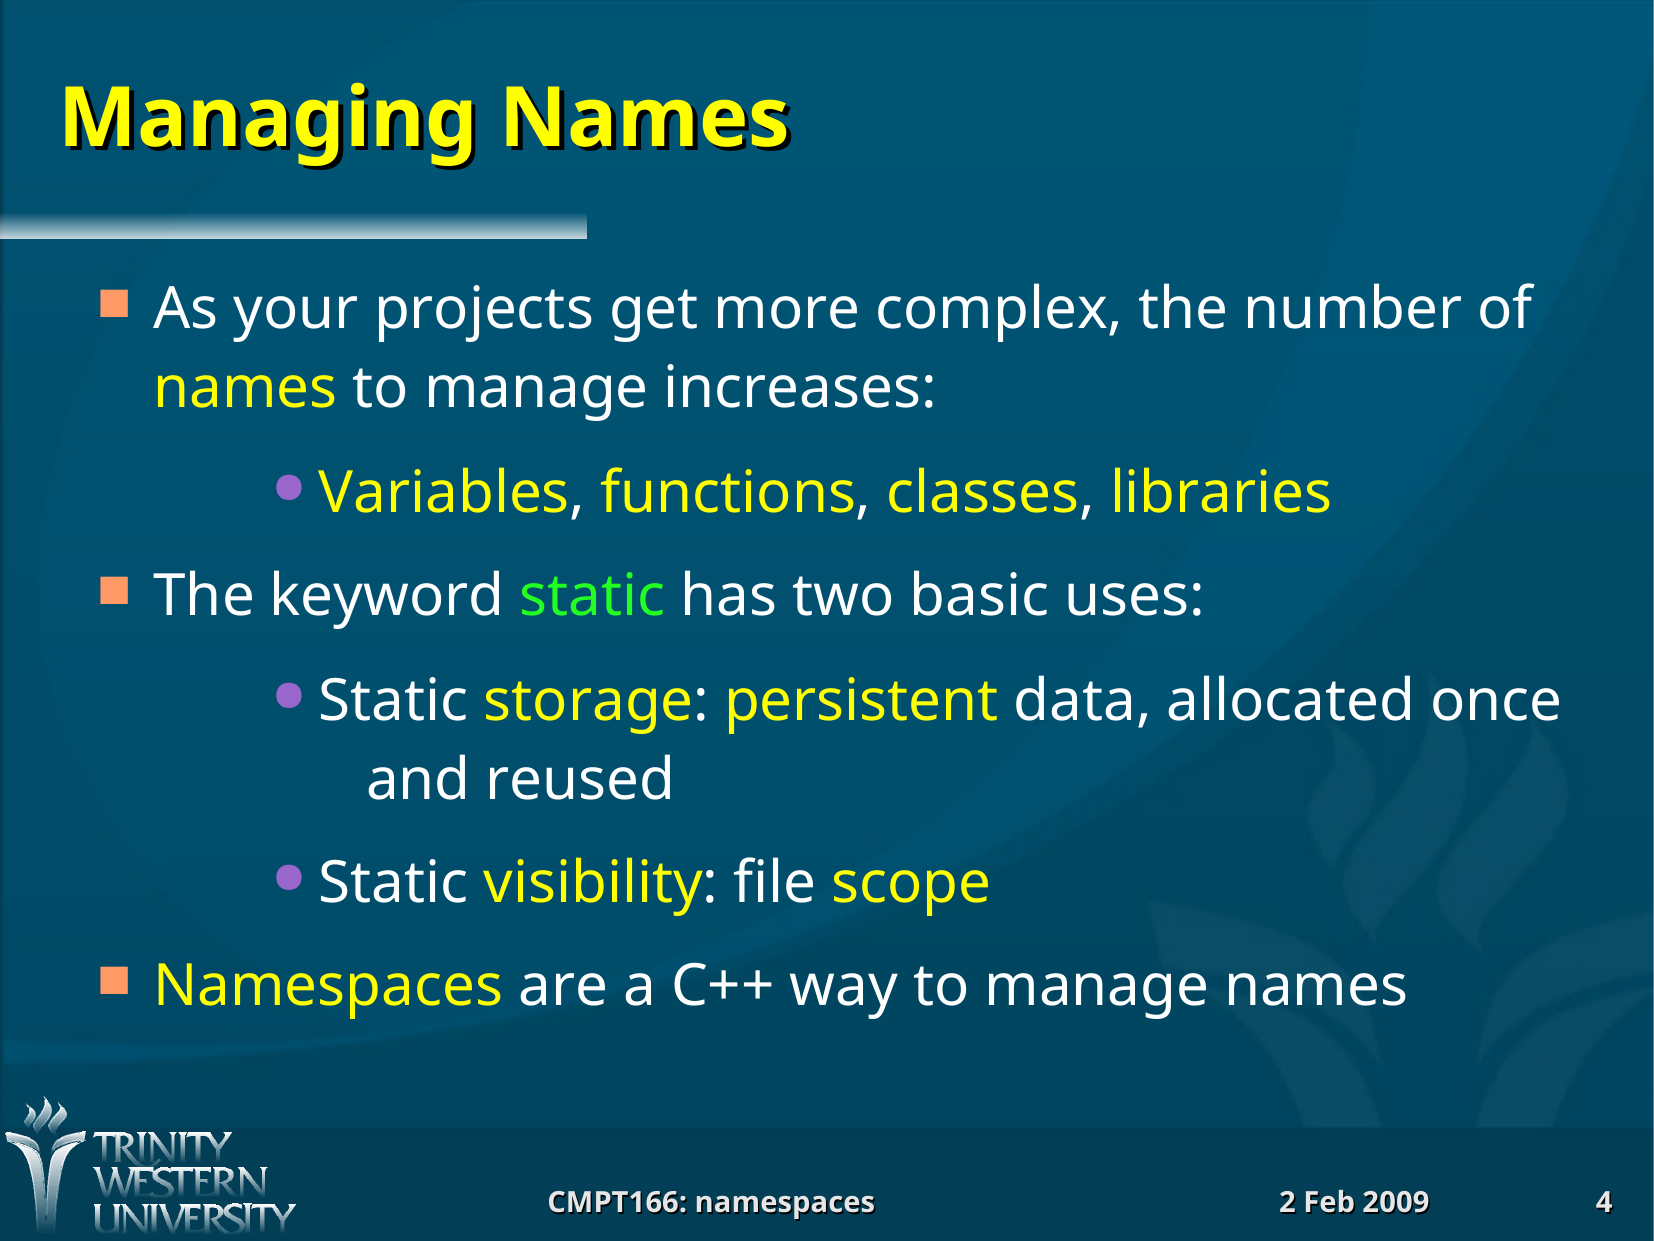

# Managing Names
As your projects get more complex, the number of names to manage increases:
Variables, functions, classes, libraries
The keyword static has two basic uses:
Static storage: persistent data, allocated once and reused
Static visibility: file scope
Namespaces are a C++ way to manage names
CMPT166: namespaces
2 Feb 2009
4